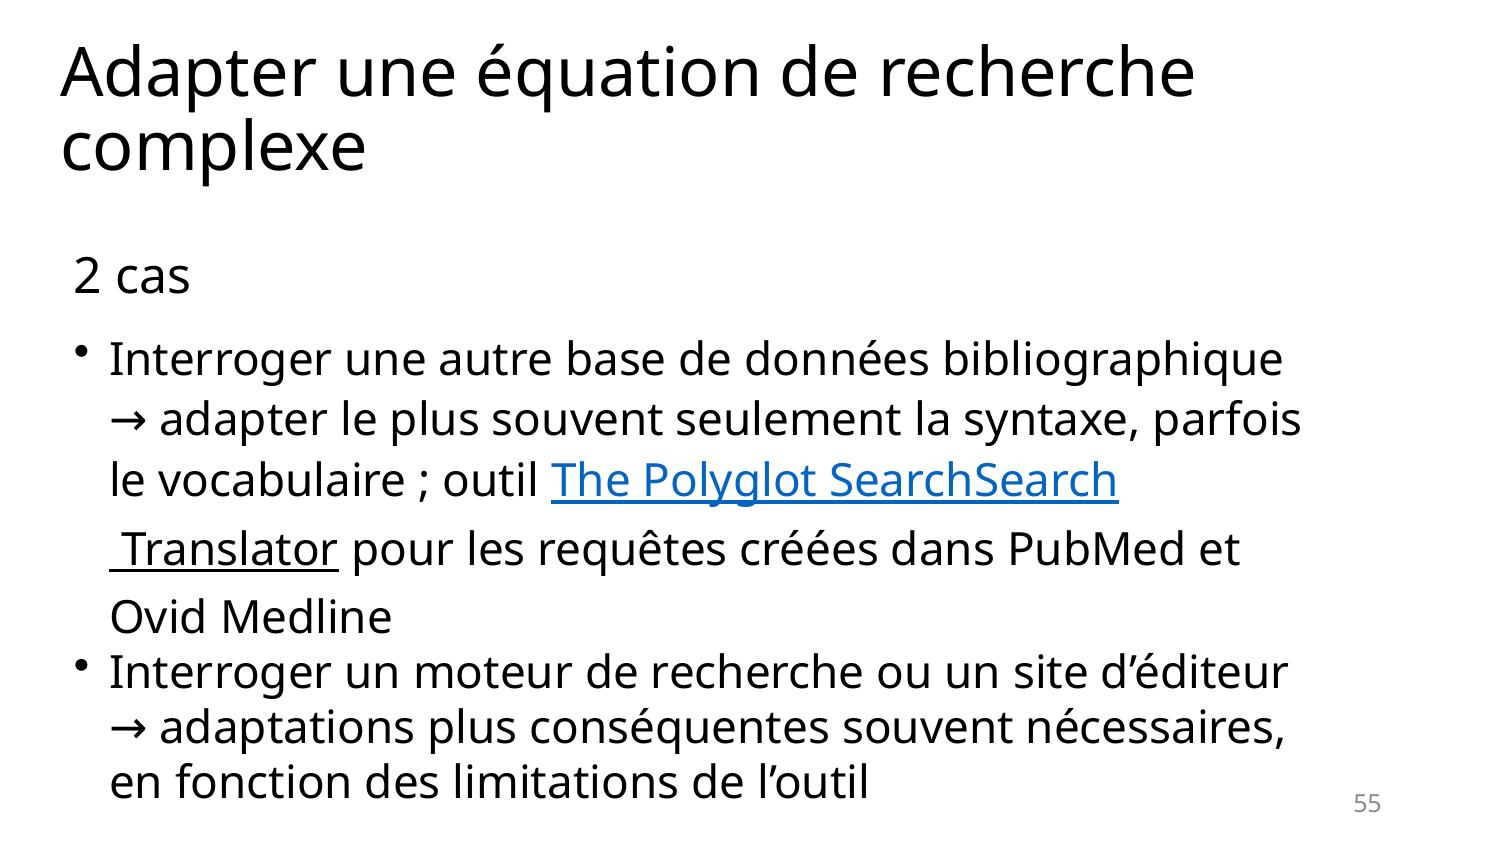

# Adapter une équation de recherche complexe
2 cas
Interroger une autre base de données bibliographique → adapter le plus souvent seulement la syntaxe, parfois le vocabulaire ; outil The Polyglot SearchSearch Translator pour les requêtes créées dans PubMed et Ovid Medline
Interroger un moteur de recherche ou un site d’éditeur → adaptations plus conséquentes souvent nécessaires, en fonction des limitations de l’outil
55